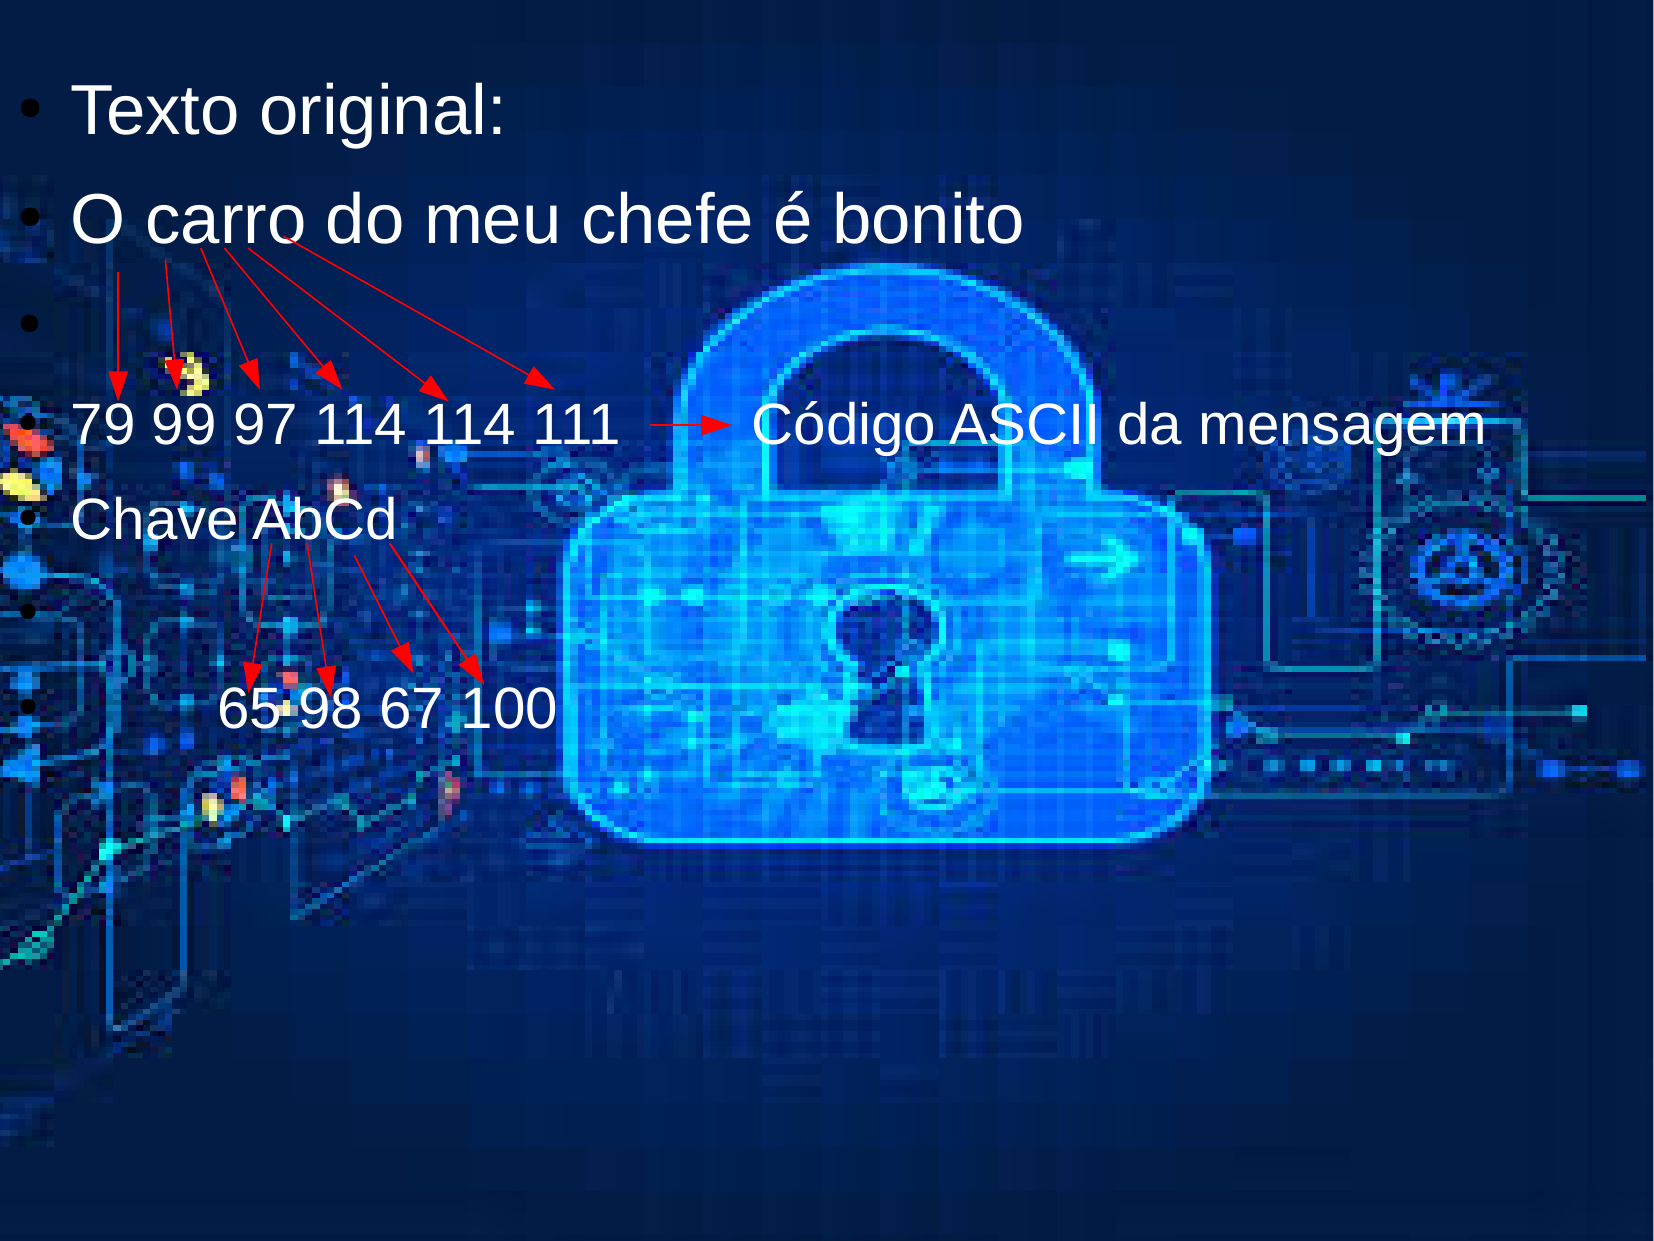

# Texto original:
O carro do meu chefe é bonito
79 99 97 114 114 111		 Código ASCII da mensagem
Chave AbCd
 65 98 67 100